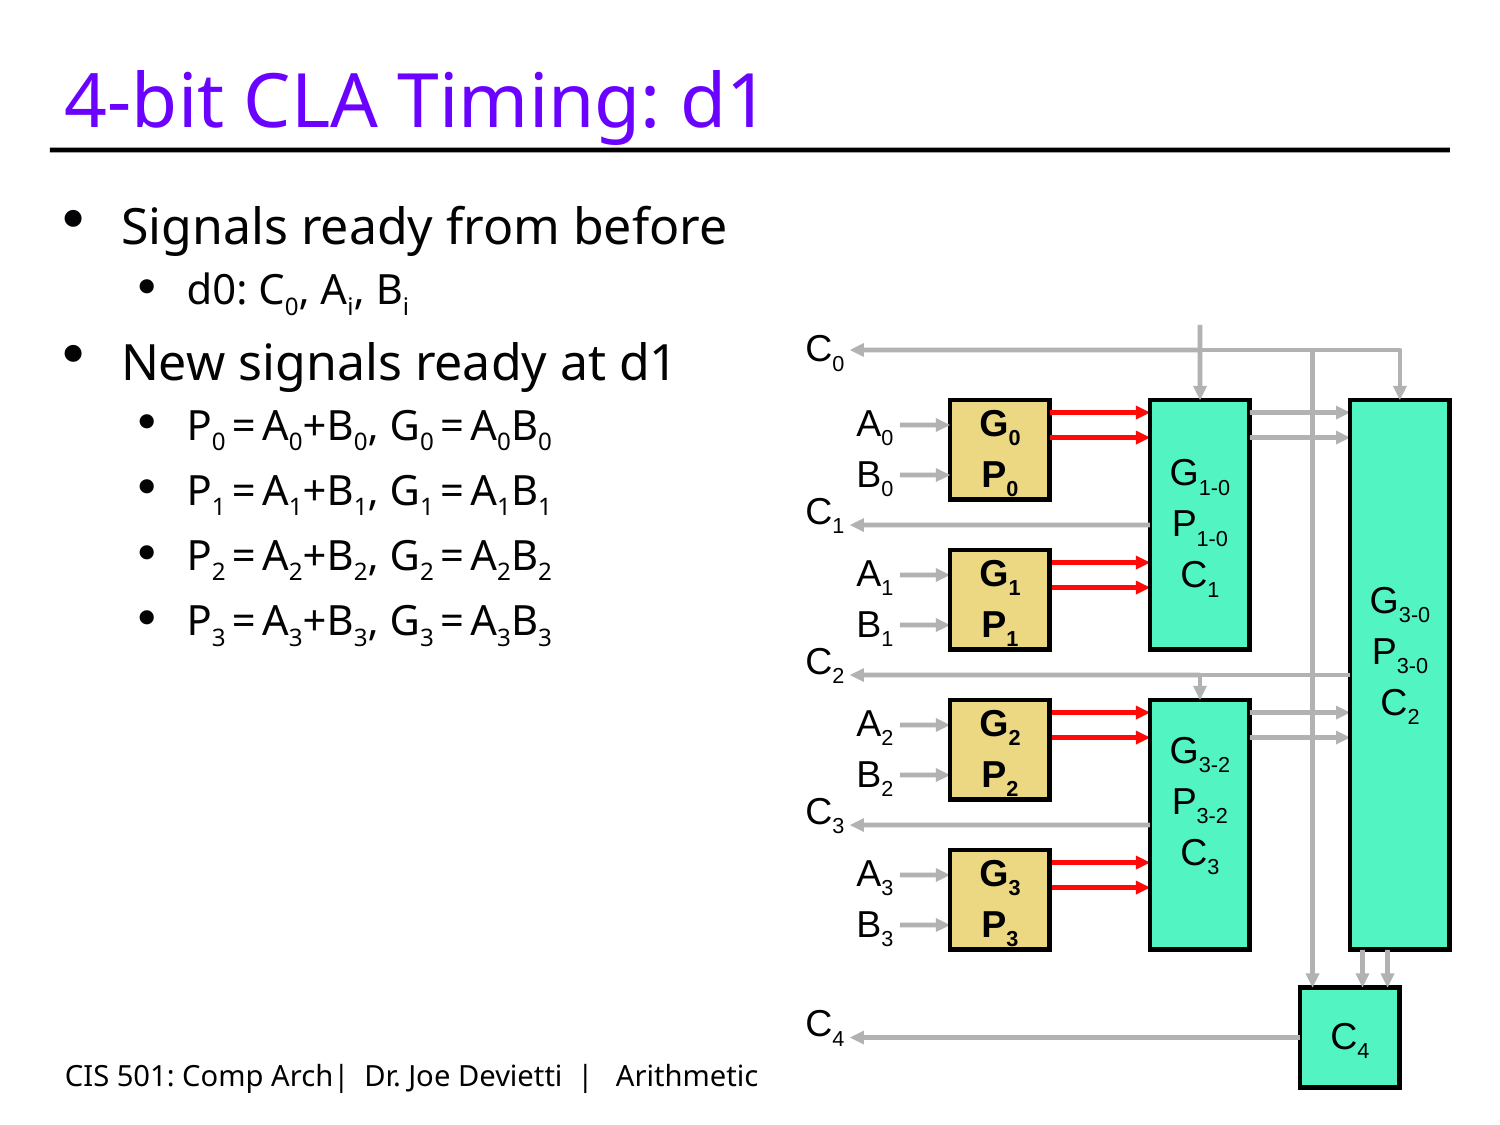

4-bit CLA Timing: d1
Signals ready from before
d0: C0, Ai, Bi
New signals ready at d1
P0 = A0+B0, G0 = A0B0
P1 = A1+B1, G1 = A1B1
P2 = A2+B2, G2 = A2B2
P3 = A3+B3, G3 = A3B3
C0
A0
B0
G0
P0
G1-0
P1-0
C1
G3-0
P3-0
C2
C1
A1
B1
G1
P1
C2
A2
B2
G2
P2
G3-2
P3-2
C3
C3
A3
B3
G3
P3
C4
C4
CIS 501: Comp Arch| Dr. Joe Devietti | Arithmetic